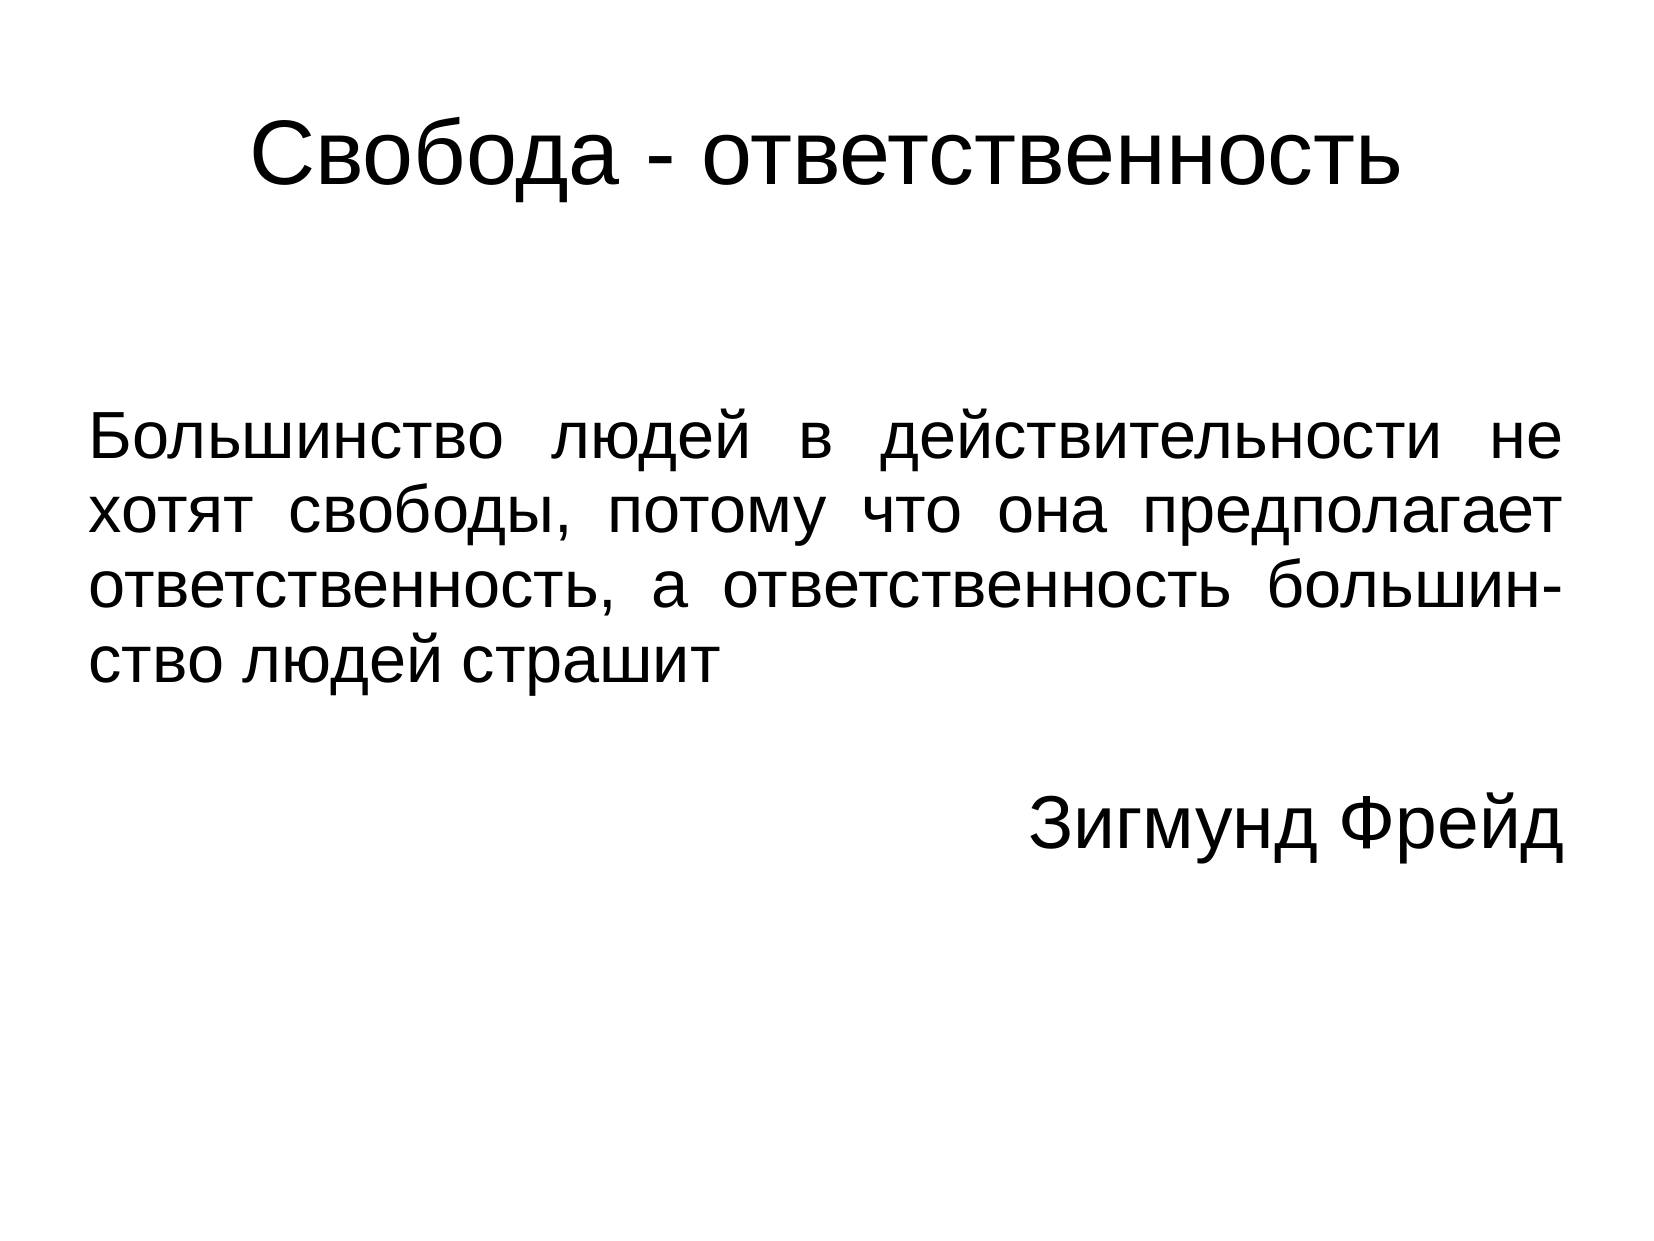

# Свобода - ответственность
Большинство людей в действительности не хотят свободы, потому что она предполагает ответственность, а ответственность большин-ство людей страшит
Зигмунд Фрейд